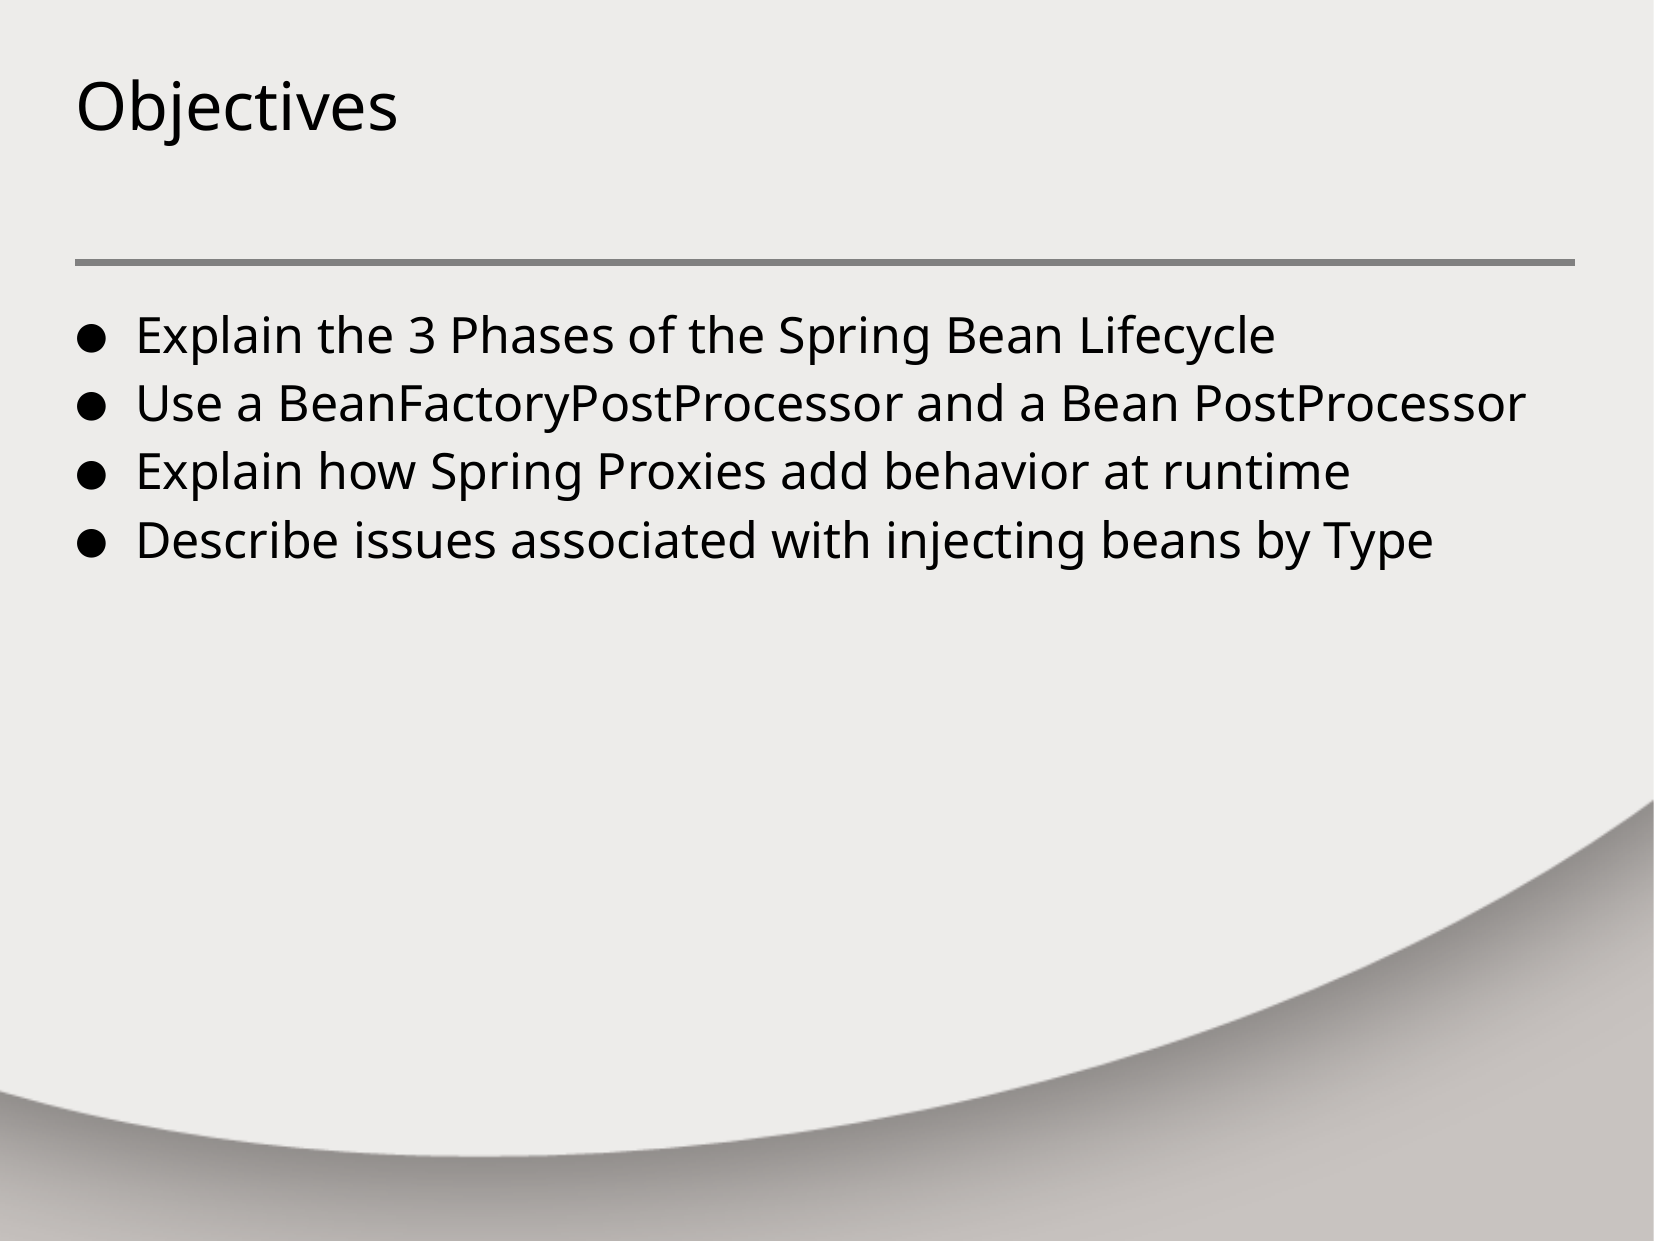

# Objectives
Explain the 3 Phases of the Spring Bean Lifecycle
Use a BeanFactoryPostProcessor and a Bean PostProcessor
Explain how Spring Proxies add behavior at runtime
Describe issues associated with injecting beans by Type